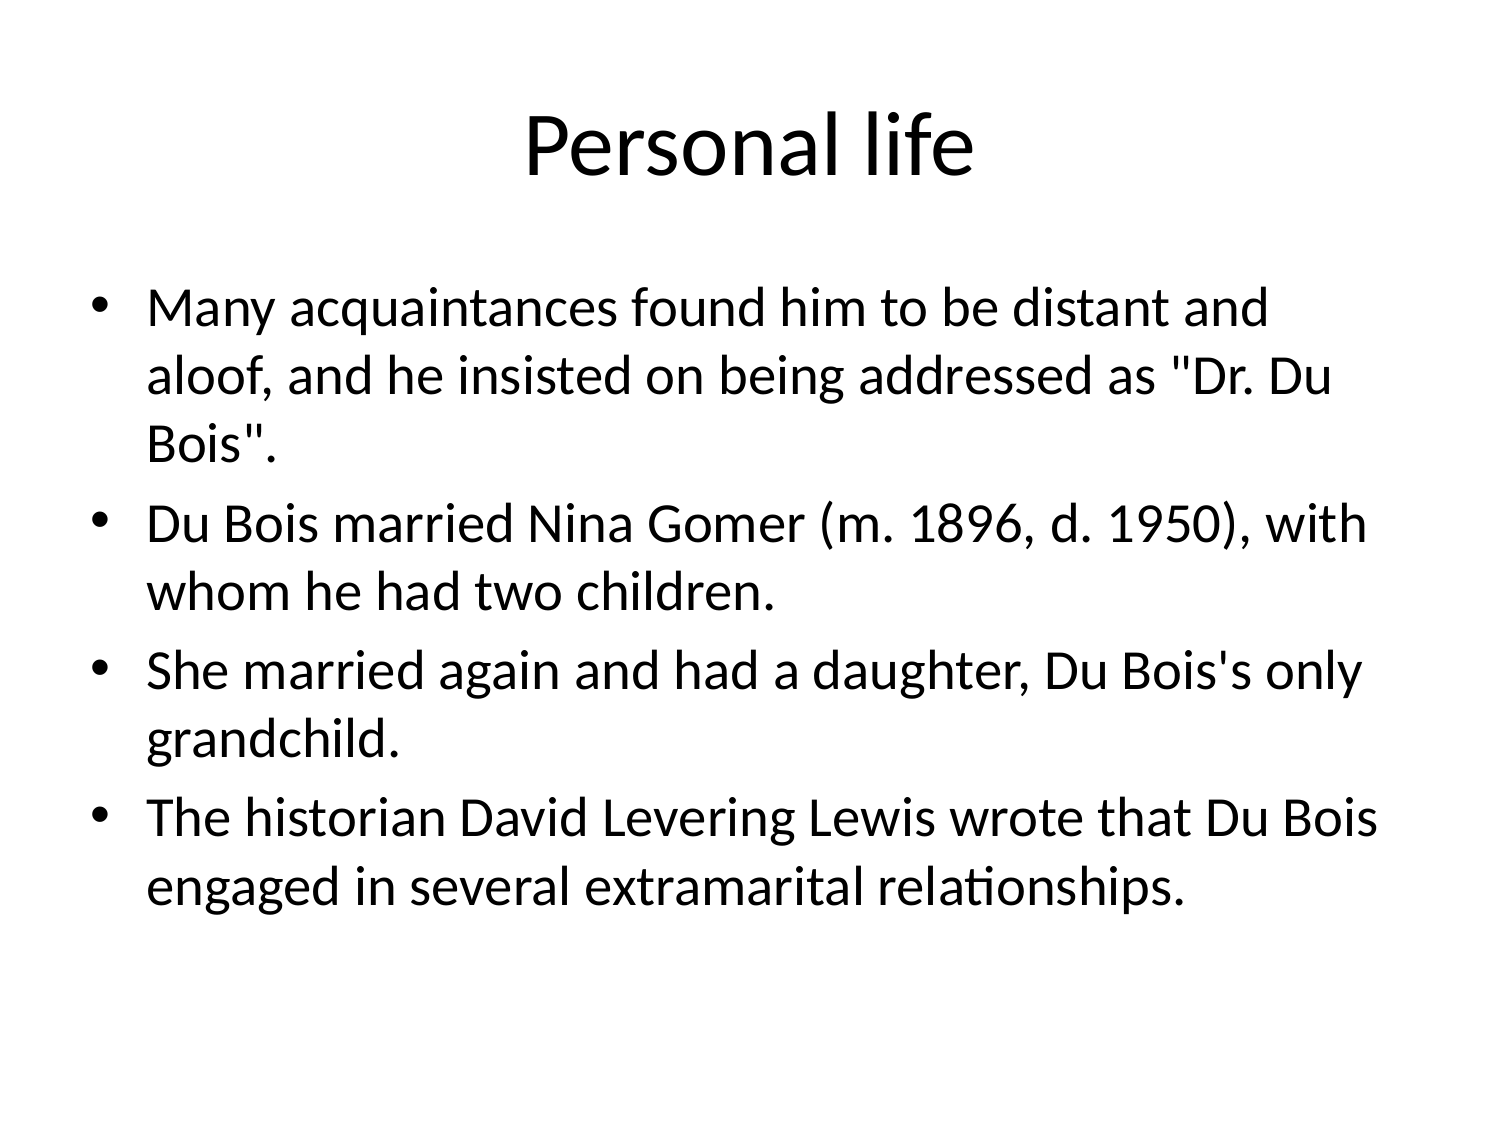

# Personal life
Many acquaintances found him to be distant and aloof, and he insisted on being addressed as "Dr. Du Bois".
Du Bois married Nina Gomer (m. 1896, d. 1950), with whom he had two children.
She married again and had a daughter, Du Bois's only grandchild.
The historian David Levering Lewis wrote that Du Bois engaged in several extramarital relationships.